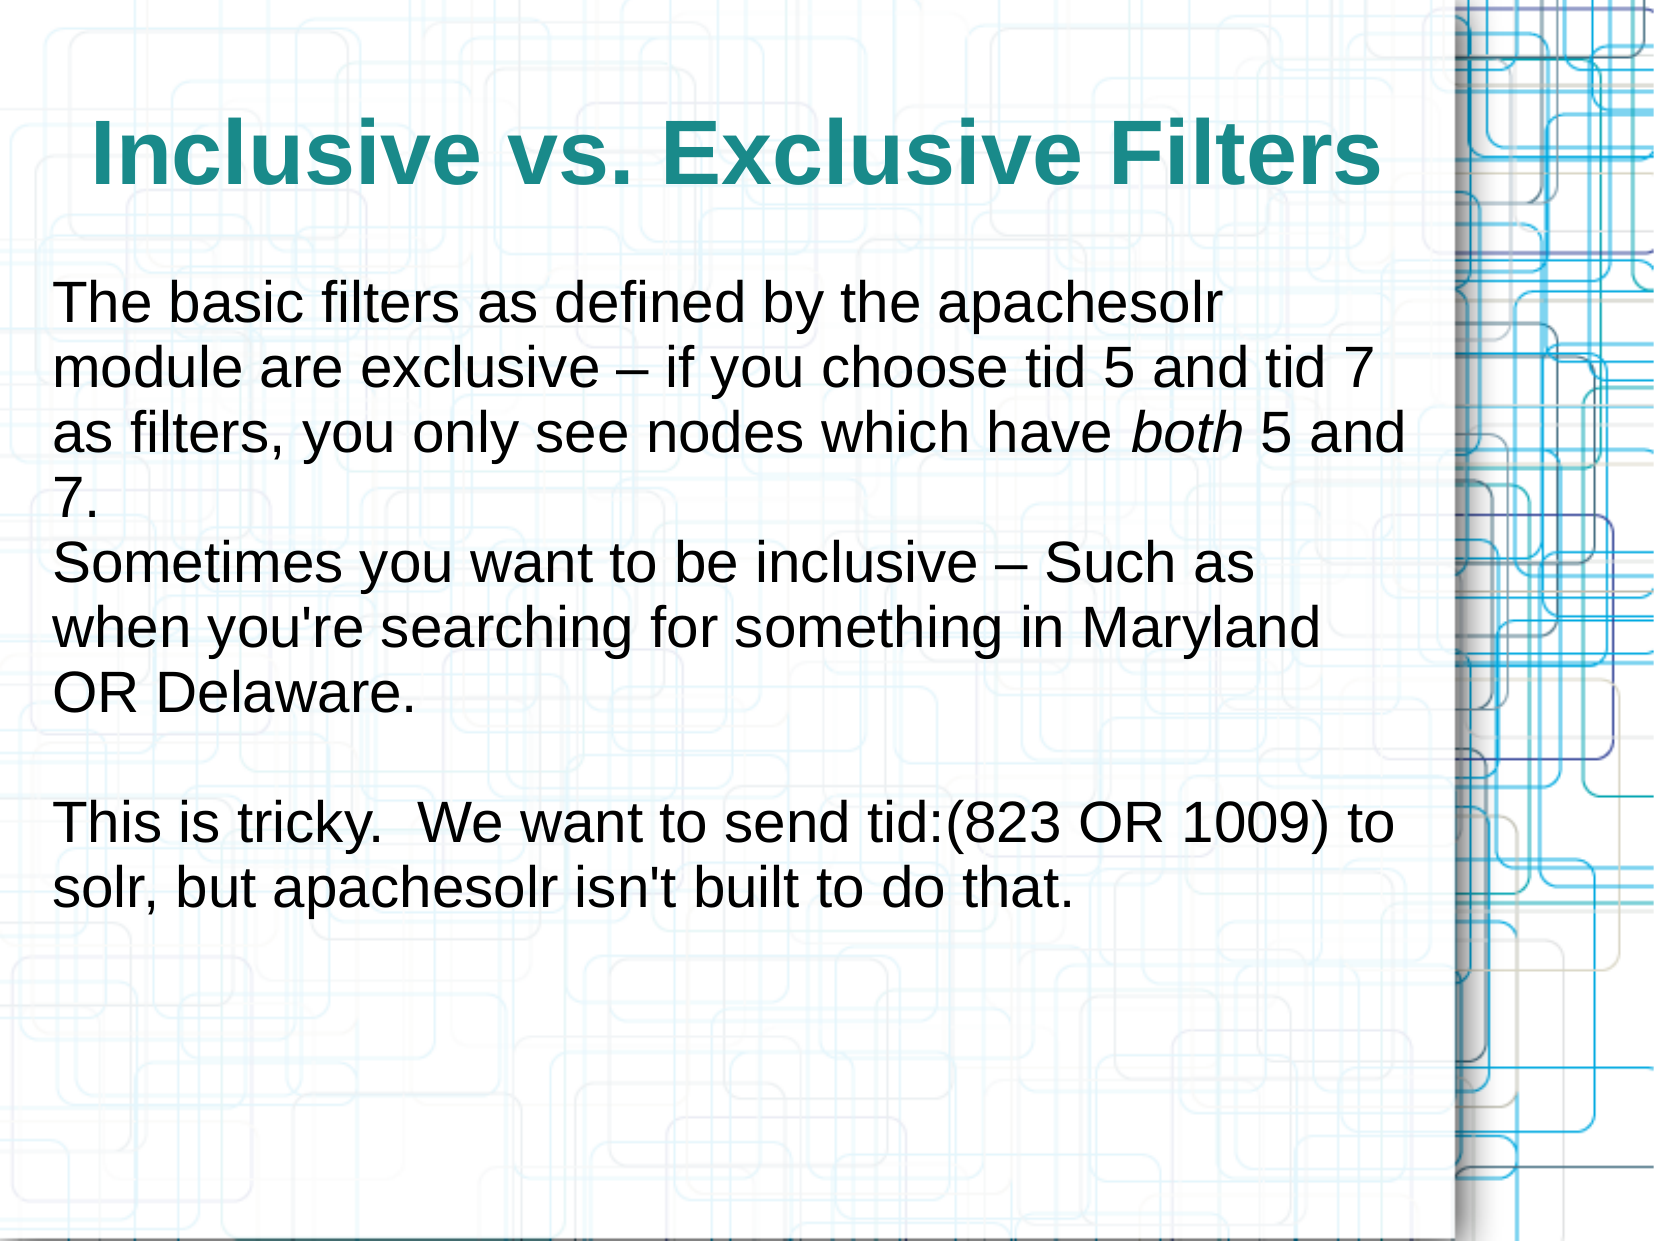

# Inclusive vs. Exclusive Filters
The basic filters as defined by the apachesolr module are exclusive – if you choose tid 5 and tid 7 as filters, you only see nodes which have both 5 and 7.
Sometimes you want to be inclusive – Such as when you're searching for something in Maryland OR Delaware.
This is tricky. We want to send tid:(823 OR 1009) to solr, but apachesolr isn't built to do that.